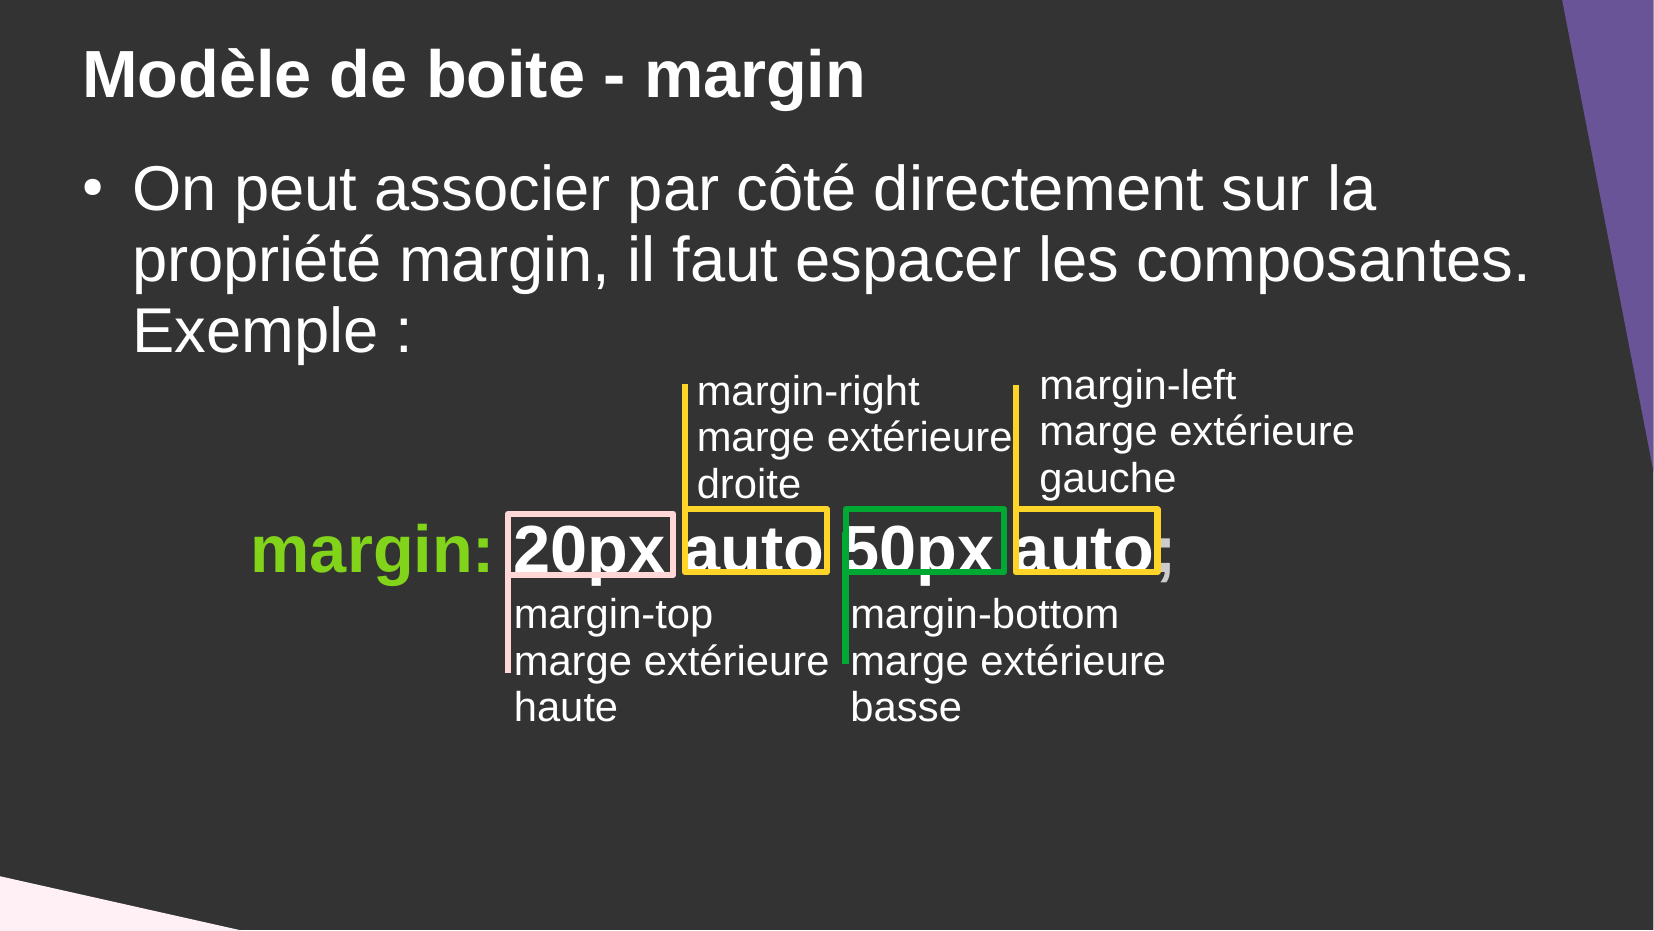

# Modèle de boite - margin
On peut associer par côté directement sur la propriété margin, il faut espacer les composantes. Exemple :
margin-left
marge extérieure gauche
margin-right
marge extérieure droite
margin: 20px auto 50px auto;
margin-top
marge extérieure haute
margin-bottom
marge extérieure basse